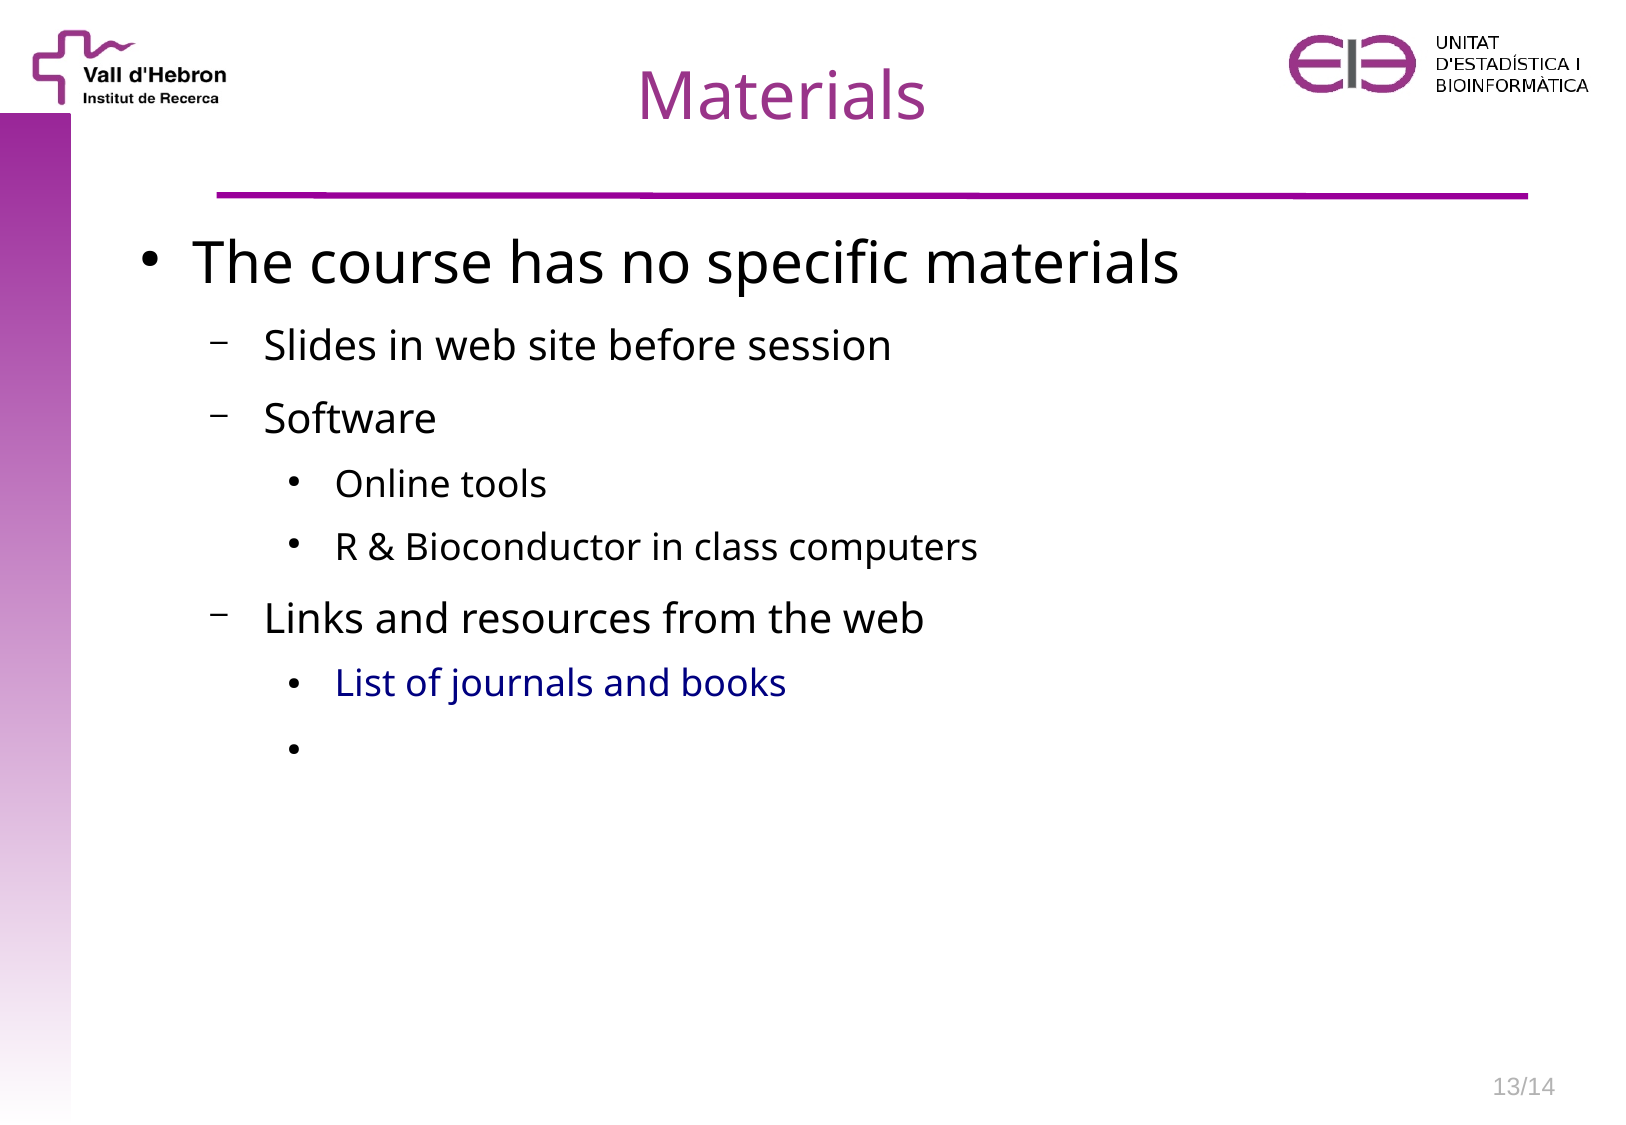

Materials
# The course has no specific materials
Slides in web site before session
Software
Online tools
R & Bioconductor in class computers
Links and resources from the web
List of journals and books